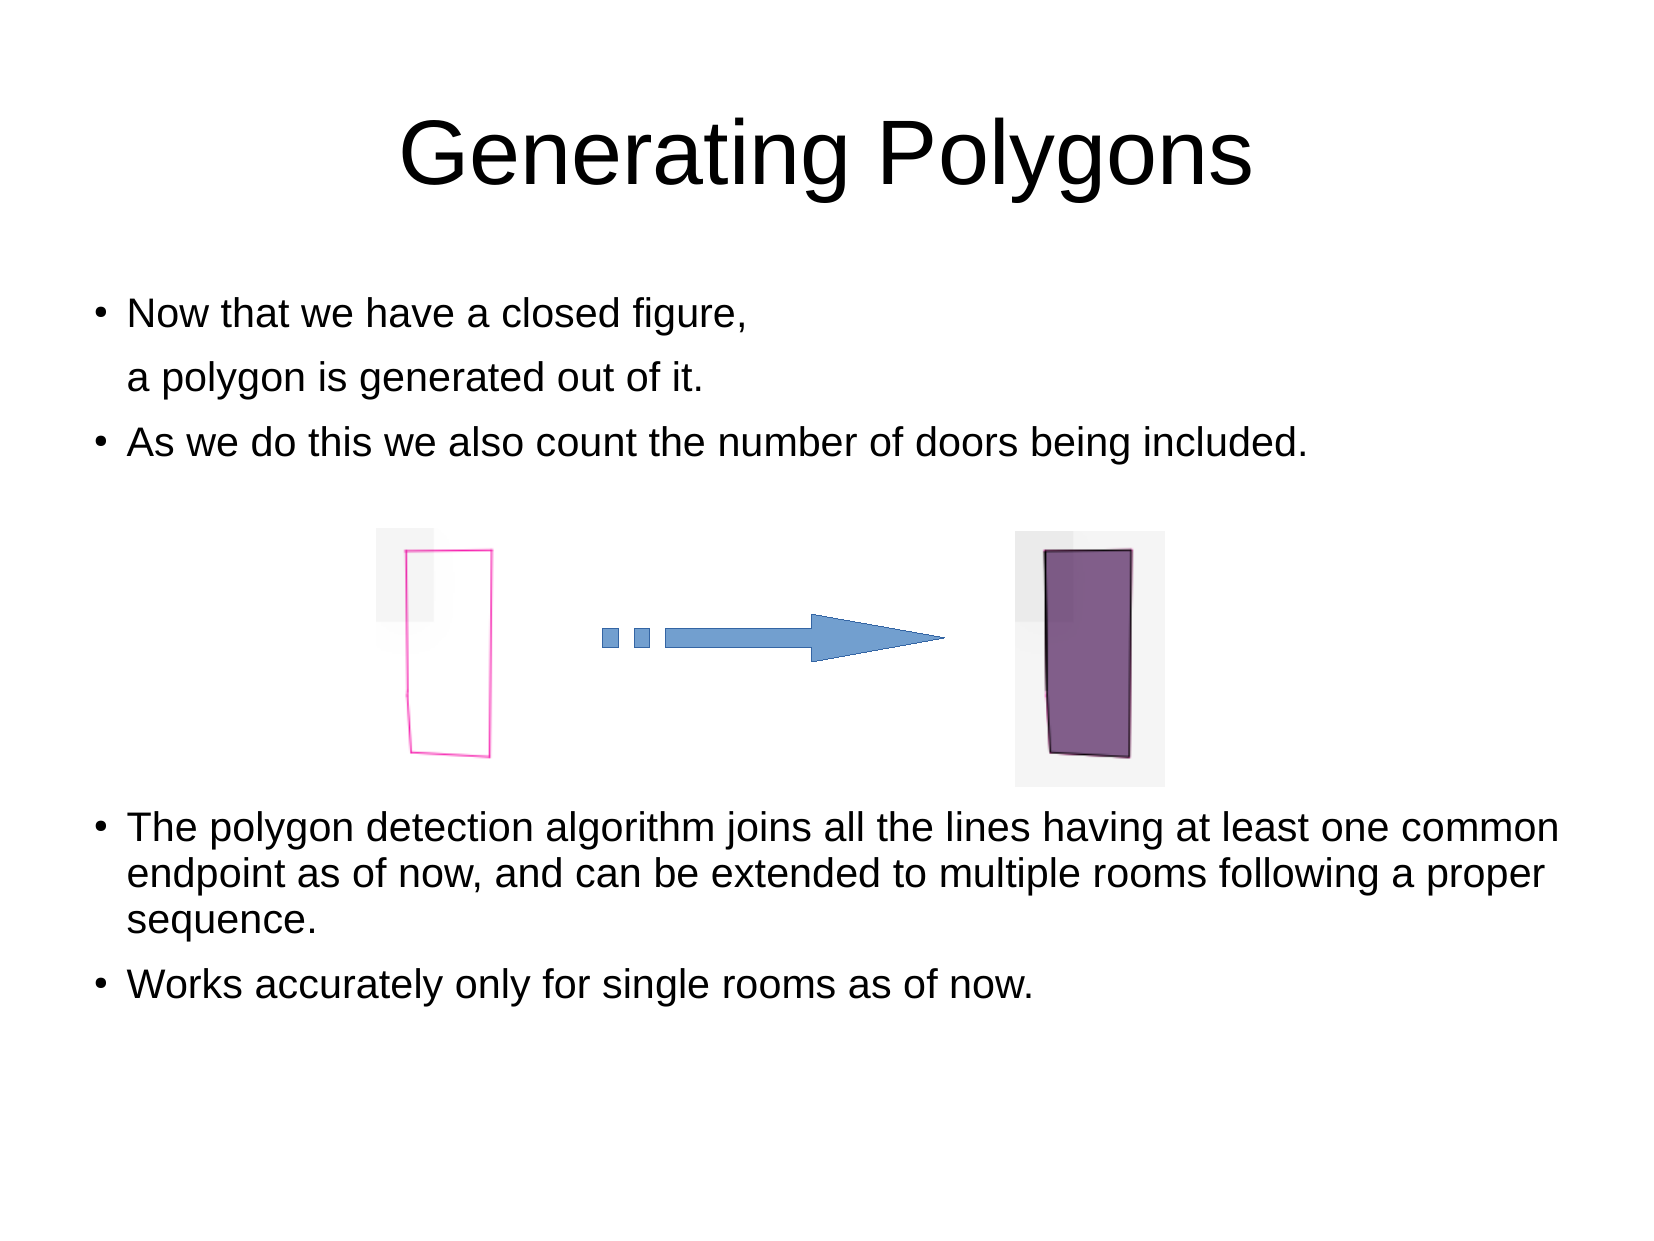

# Generating Polygons
Now that we have a closed figure,
a polygon is generated out of it.
As we do this we also count the number of doors being included.
The polygon detection algorithm joins all the lines having at least one common endpoint as of now, and can be extended to multiple rooms following a proper sequence.
Works accurately only for single rooms as of now.